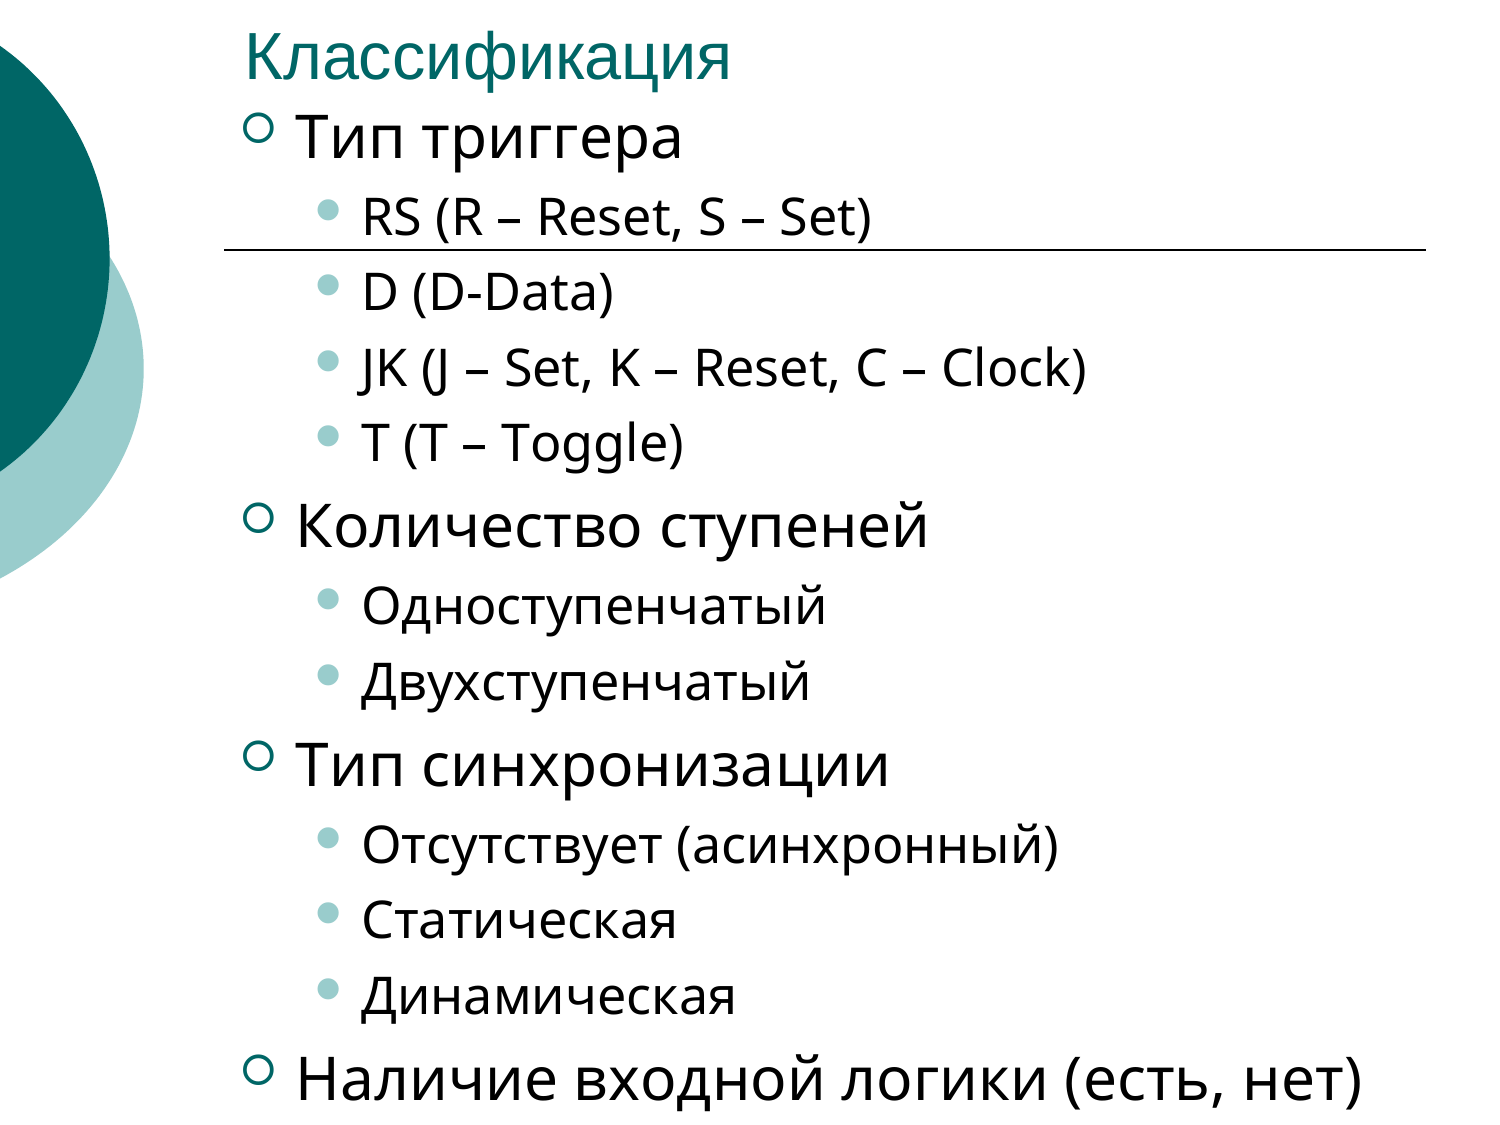

# Классификация
Тип триггера
RS (R – Reset, S – Set)
D (D-Data)
JK (J – Set, K – Reset, C – Clock)
T (T – Toggle)
Количество ступеней
Одноступенчатый
Двухступенчатый
Тип синхронизации
Отсутствует (асинхронный)
Статическая
Динамическая
Наличие входной логики (есть, нет)